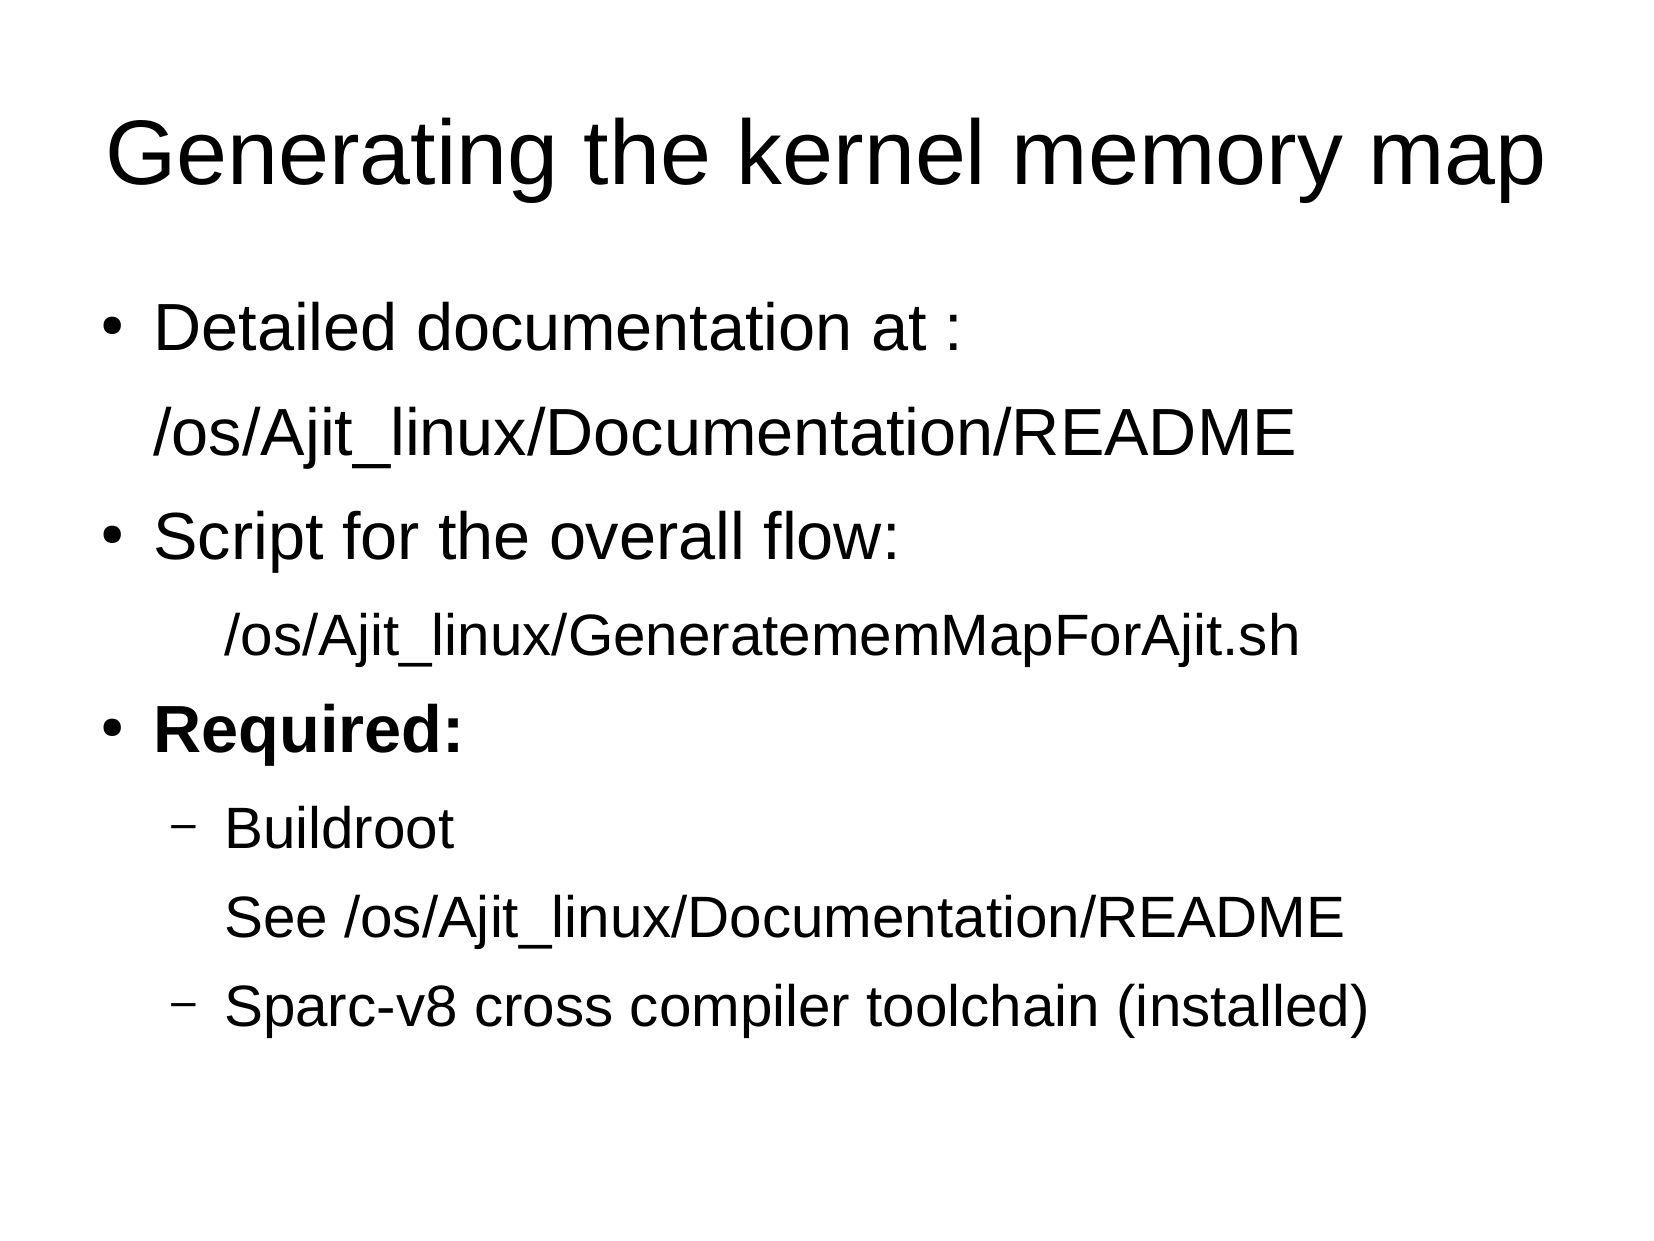

# Generating the kernel memory map
Detailed documentation at :
/os/Ajit_linux/Documentation/README
Script for the overall flow:
/os/Ajit_linux/GeneratememMapForAjit.sh
Required:
Buildroot
See /os/Ajit_linux/Documentation/README
Sparc-v8 cross compiler toolchain (installed)